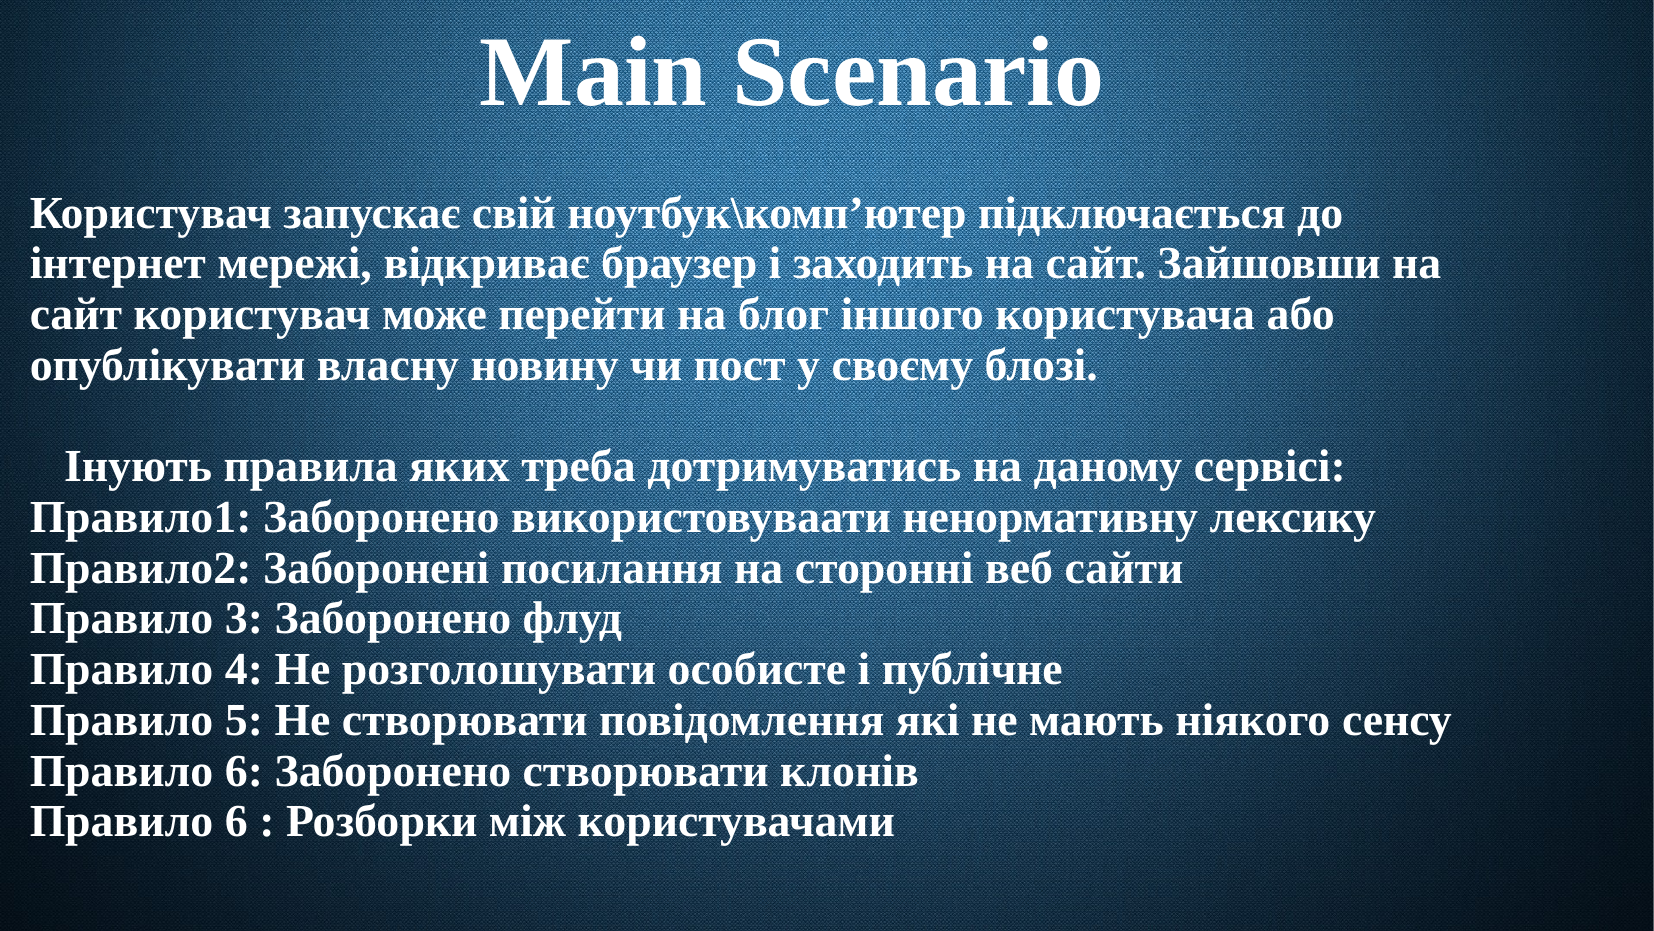

Main Scenario
Користувач запускає свій ноутбук\комп’ютер підключається до інтернет мережі, відкриває браузер і заходить на сайт. Зайшовши на сайт користувач може перейти на блог іншого користувача або опублікувати власну новину чи пост у своєму блозі.
 Інують правила яких треба дотримуватись на даному сервісі:
Правило1: Заборонено використовуваати ненормативну лексику
Правило2: Заборонені посилання на сторонні веб сайти
Правило 3: Заборонено флуд
Правило 4: Не розголошувати особисте і публічне
Правило 5: Не створювати повідомлення які не мають ніякого сенсу
Правило 6: Заборонено створювати клонів
Правило 6 : Розборки між користувачами